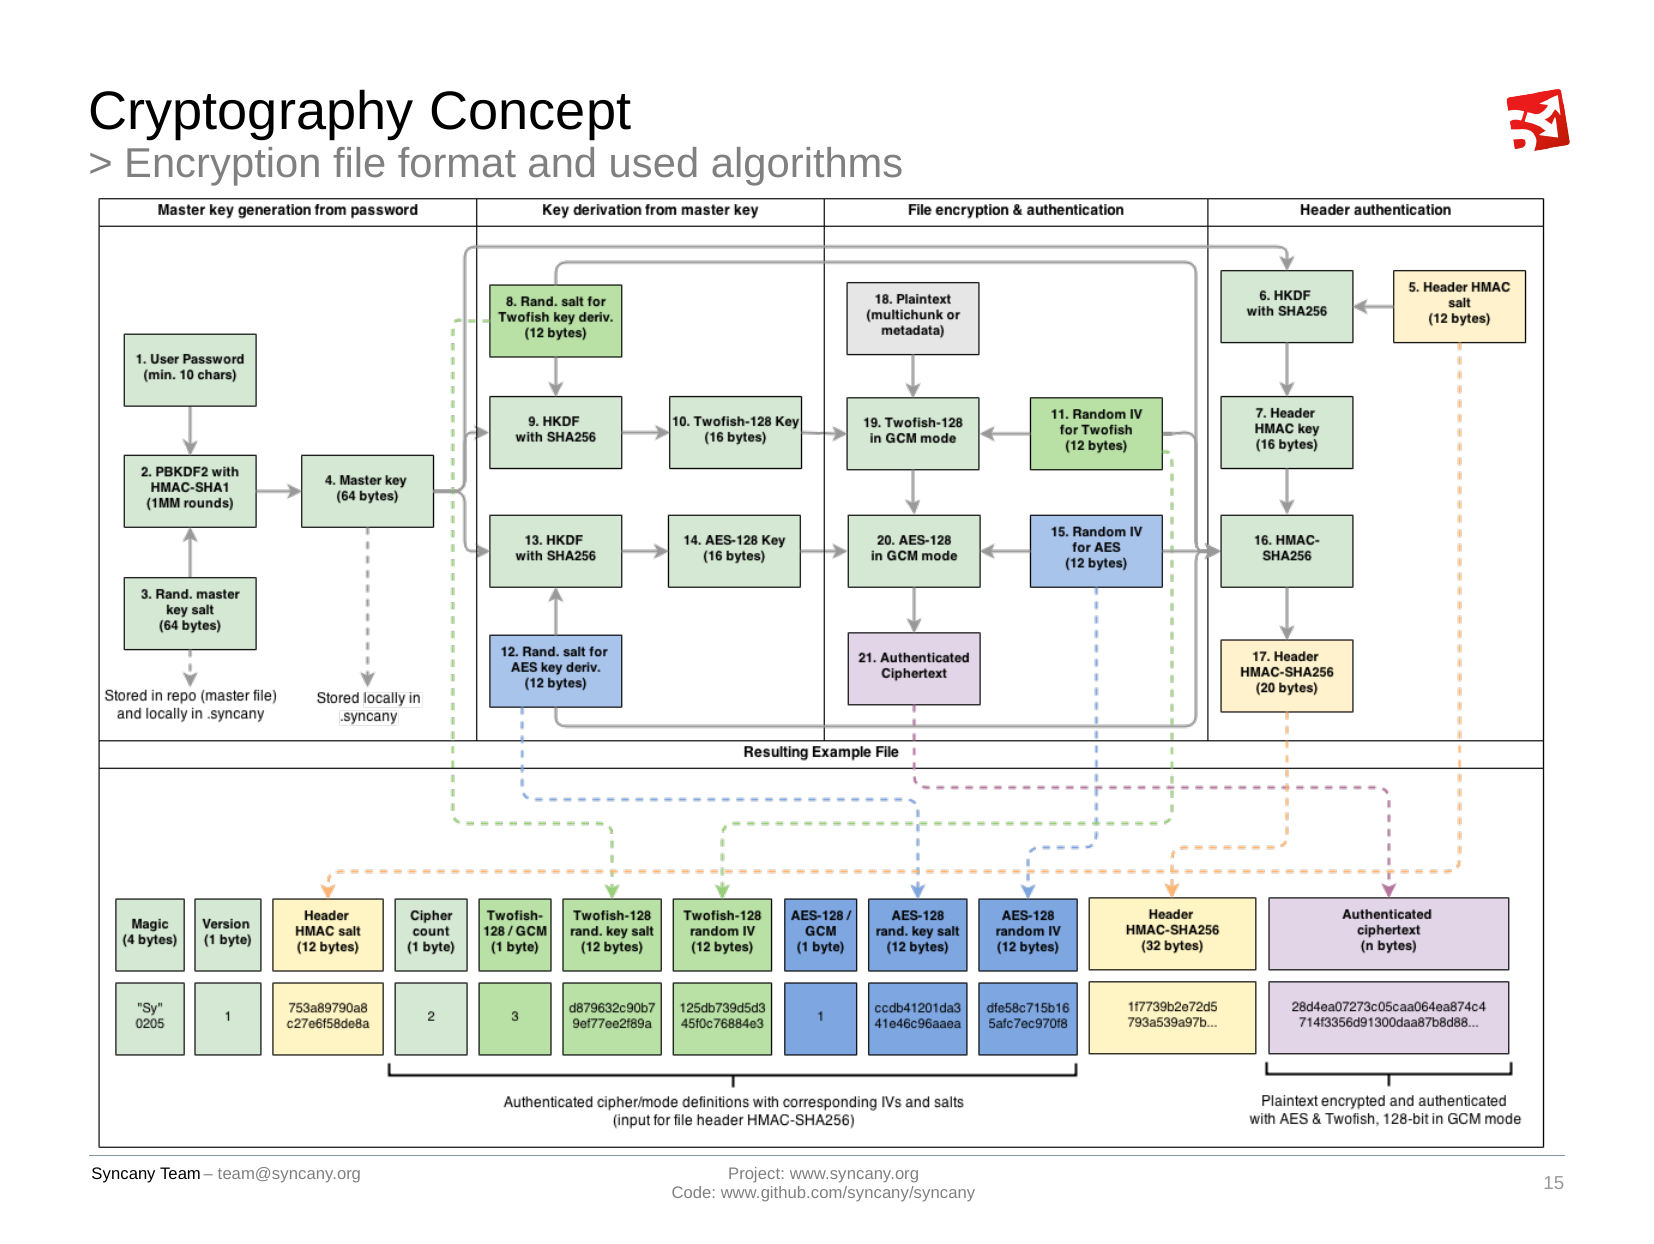

# Cryptography Concept > Encryption file format and used algorithms